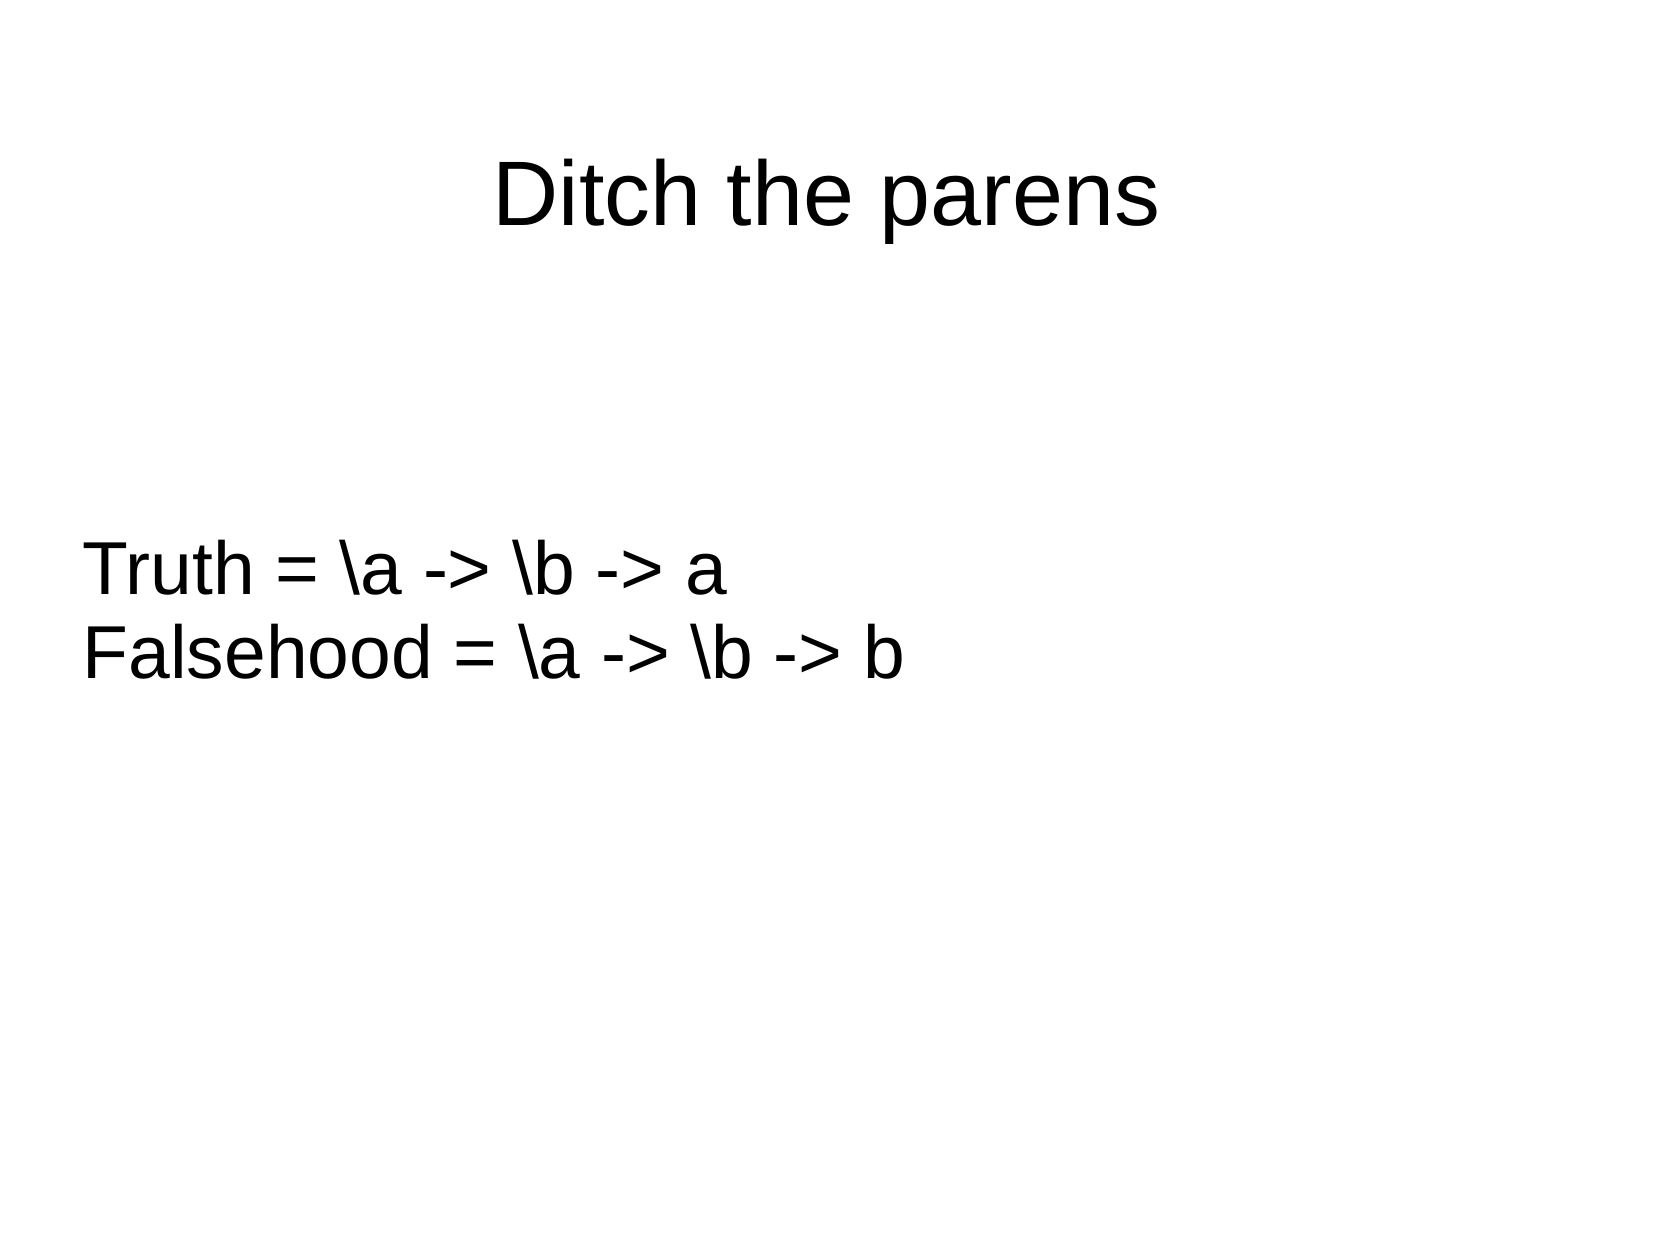

# Ditch the parens
Truth = \a -> \b -> a
Falsehood = \a -> \b -> b